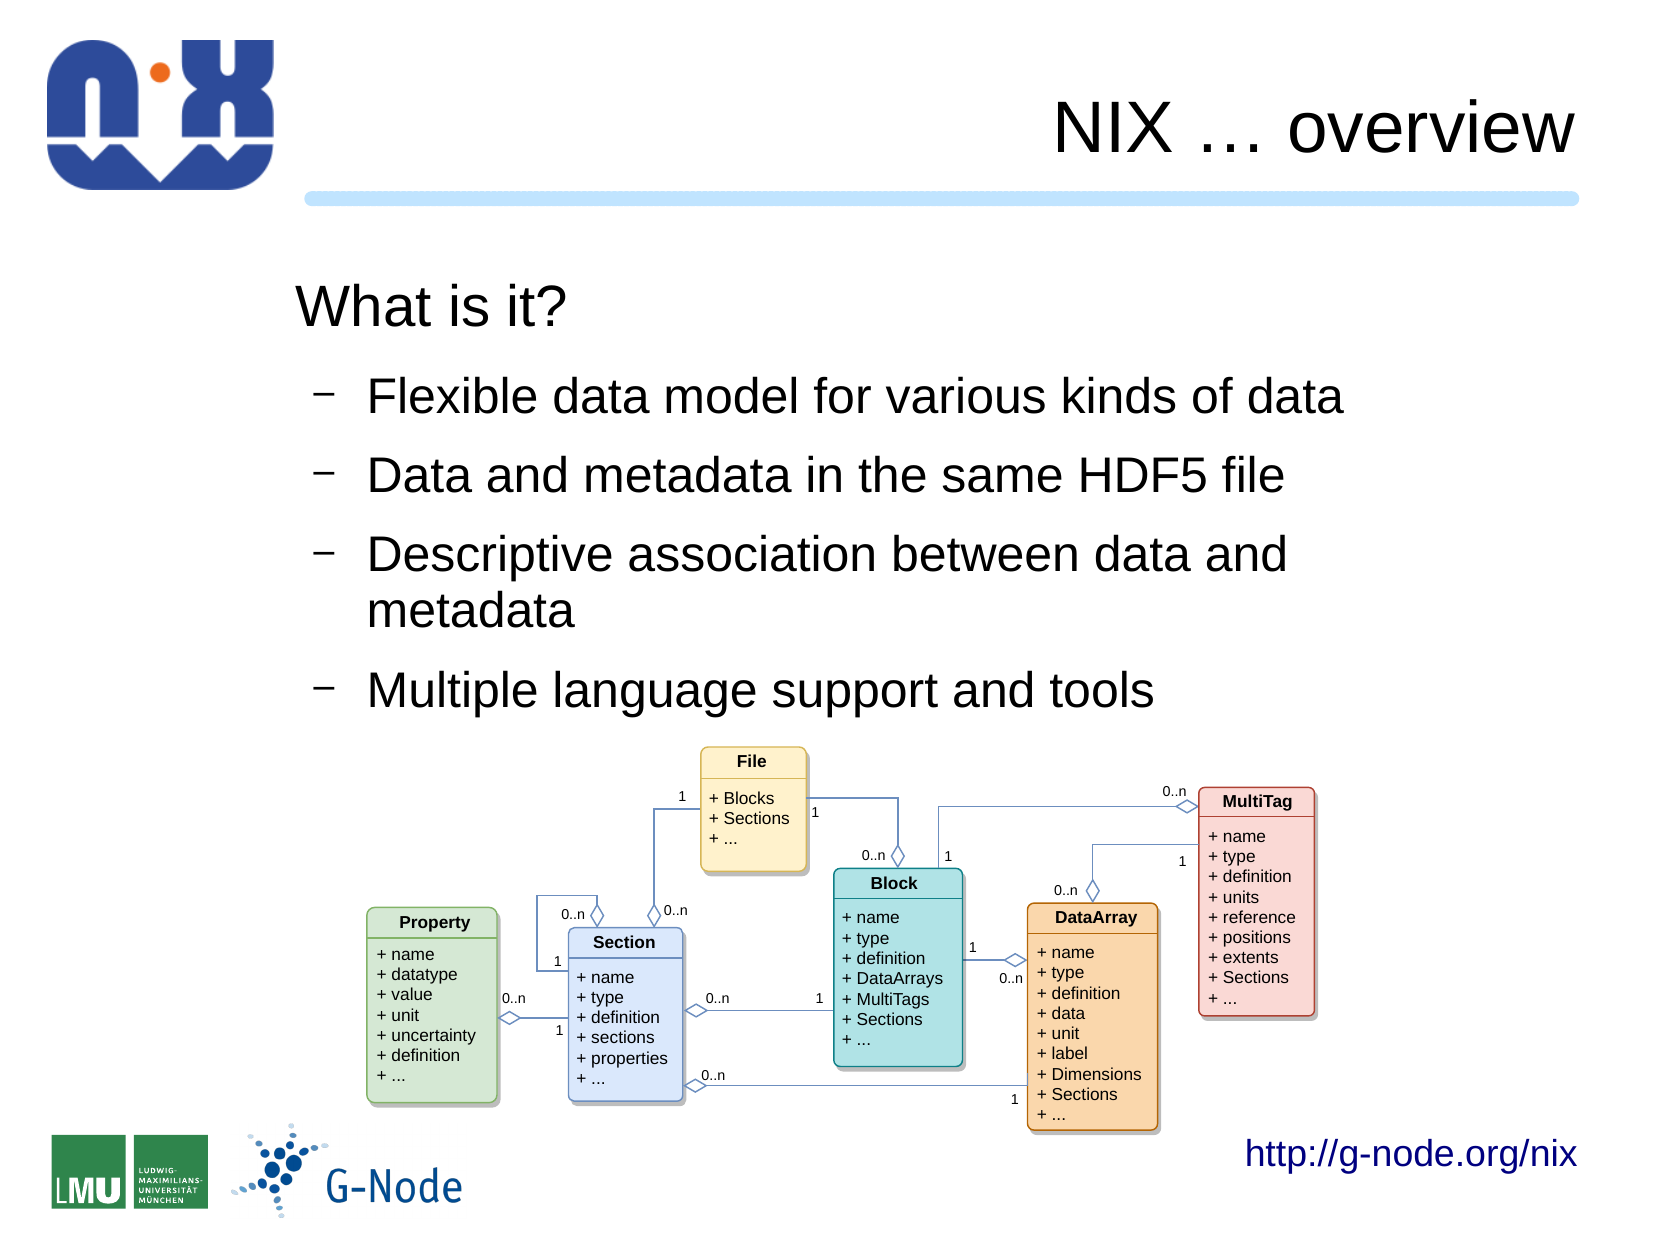

NIX … overview
# What is it?
Flexible data model for various kinds of data
Data and metadata in the same HDF5 file
Descriptive association between data and metadata
Multiple language support and tools
http://g-node.org/nix